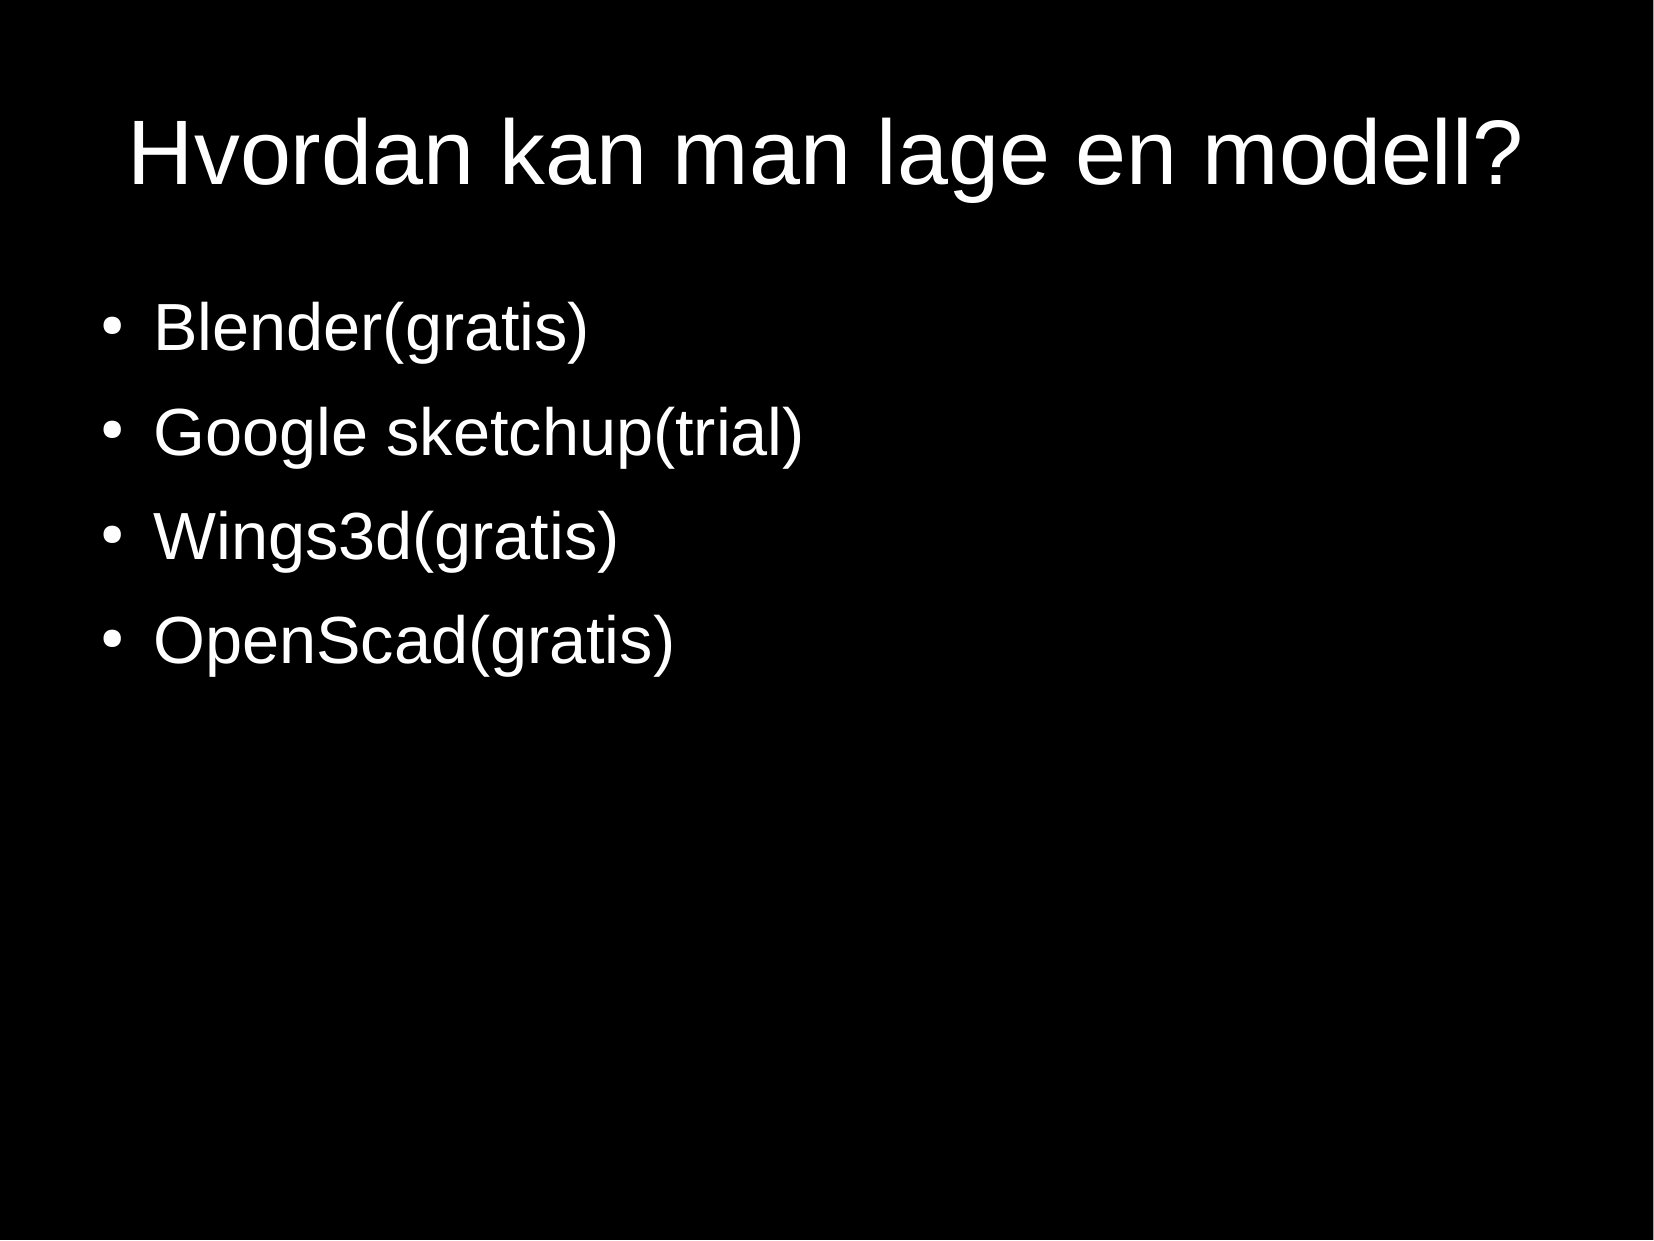

# Hvordan kan man lage en modell?
Blender(gratis)
Google sketchup(trial)
Wings3d(gratis)
OpenScad(gratis)